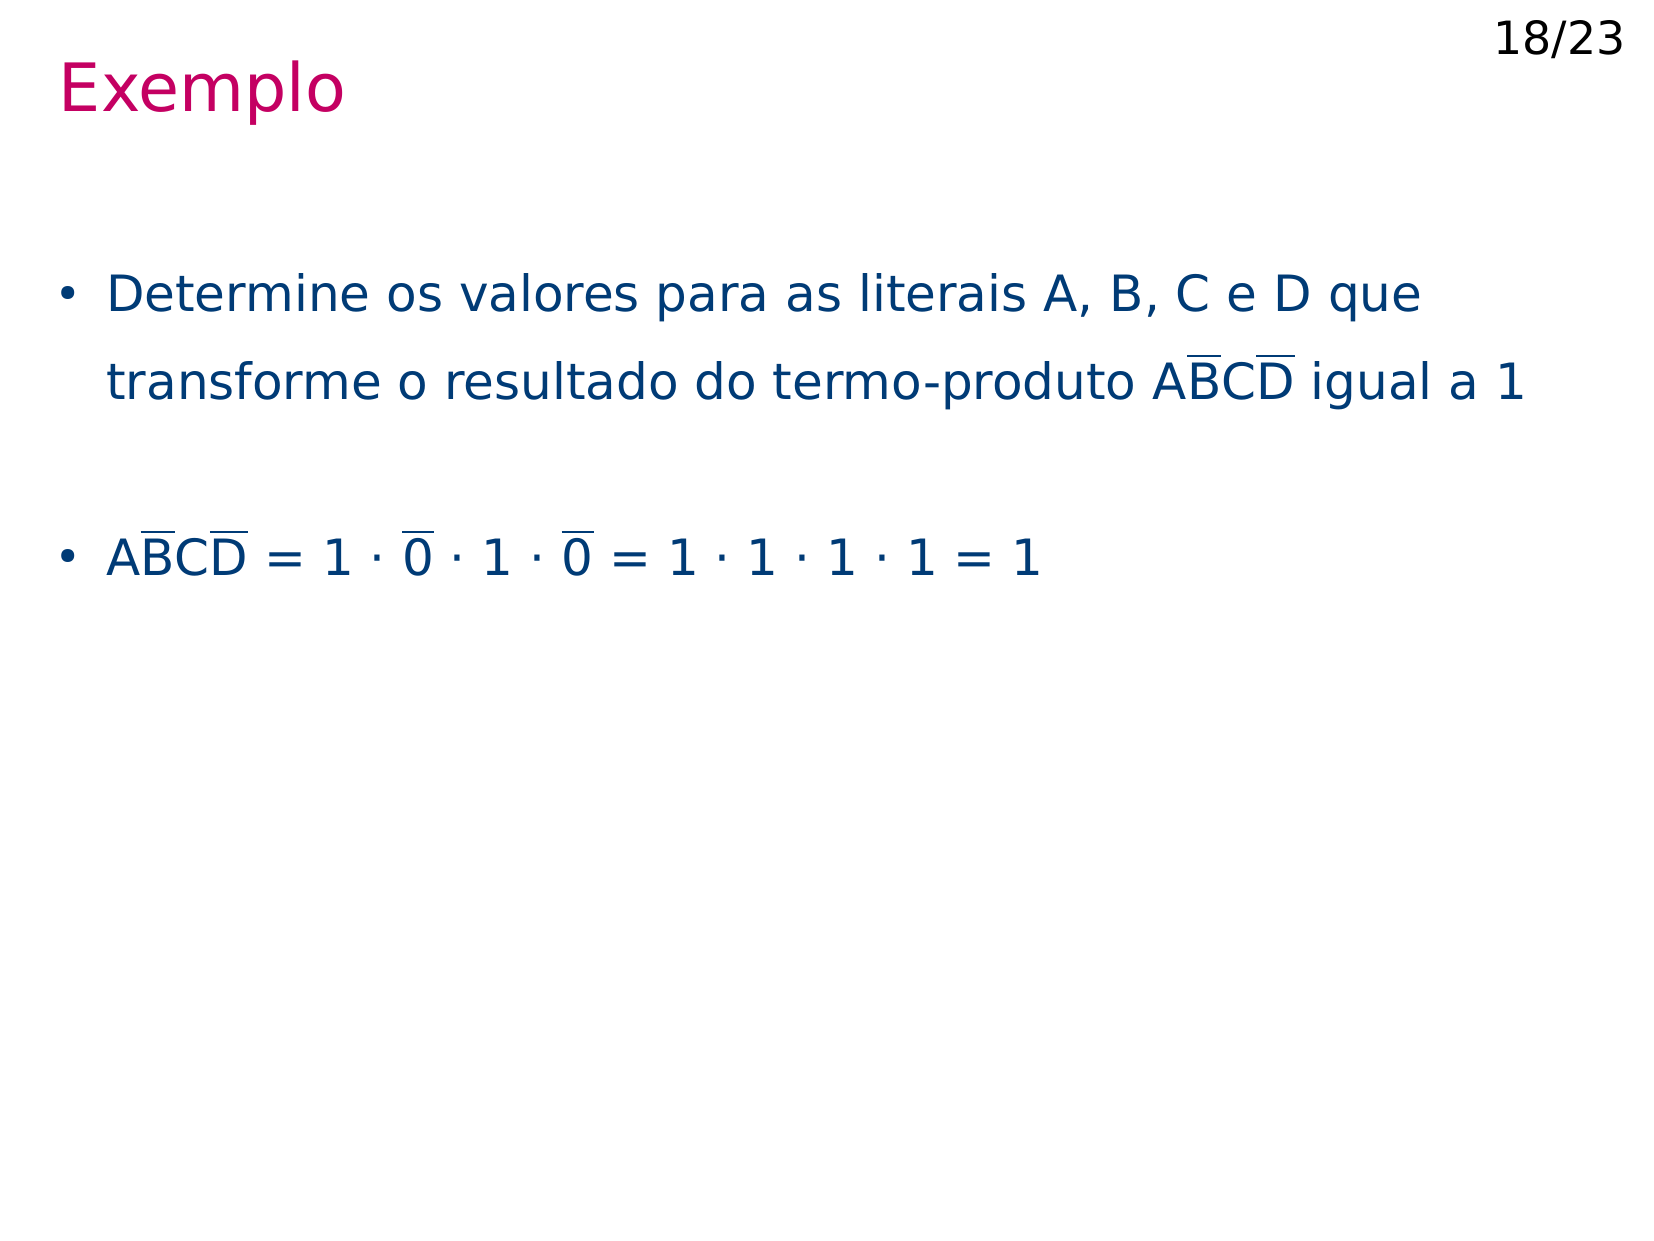

18
# Exemplo
Determine os valores para as literais A, B, C e D que transforme o resultado do termo-produto ABCD igual a 1
ABCD = 1 · 0 · 1 · 0 = 1 · 1 · 1 · 1 = 1